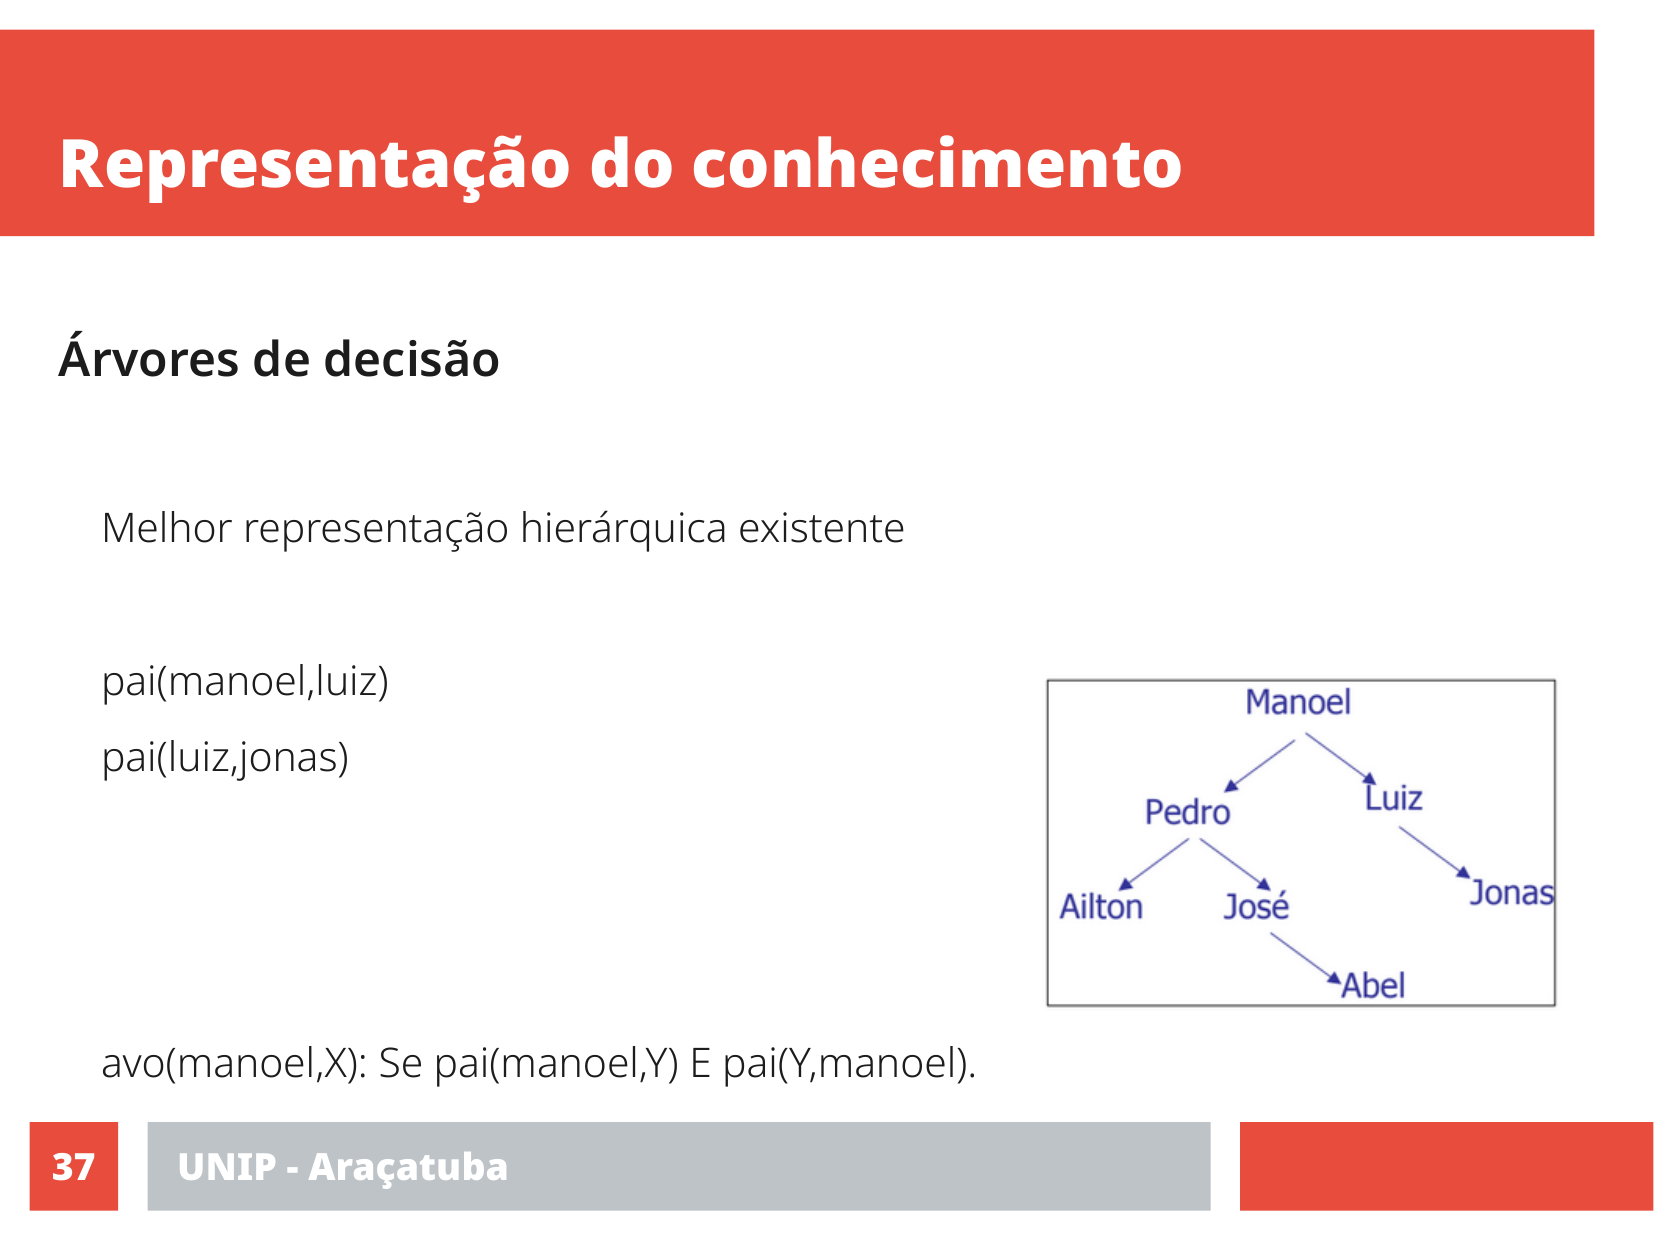

# Representação do conhecimento
Árvores de decisão
Melhor representação hierárquica existente
pai(manoel,luiz)
pai(luiz,jonas)
avo(manoel,X): Se pai(manoel,Y) E pai(Y,manoel).
37
UNIP - Araçatuba